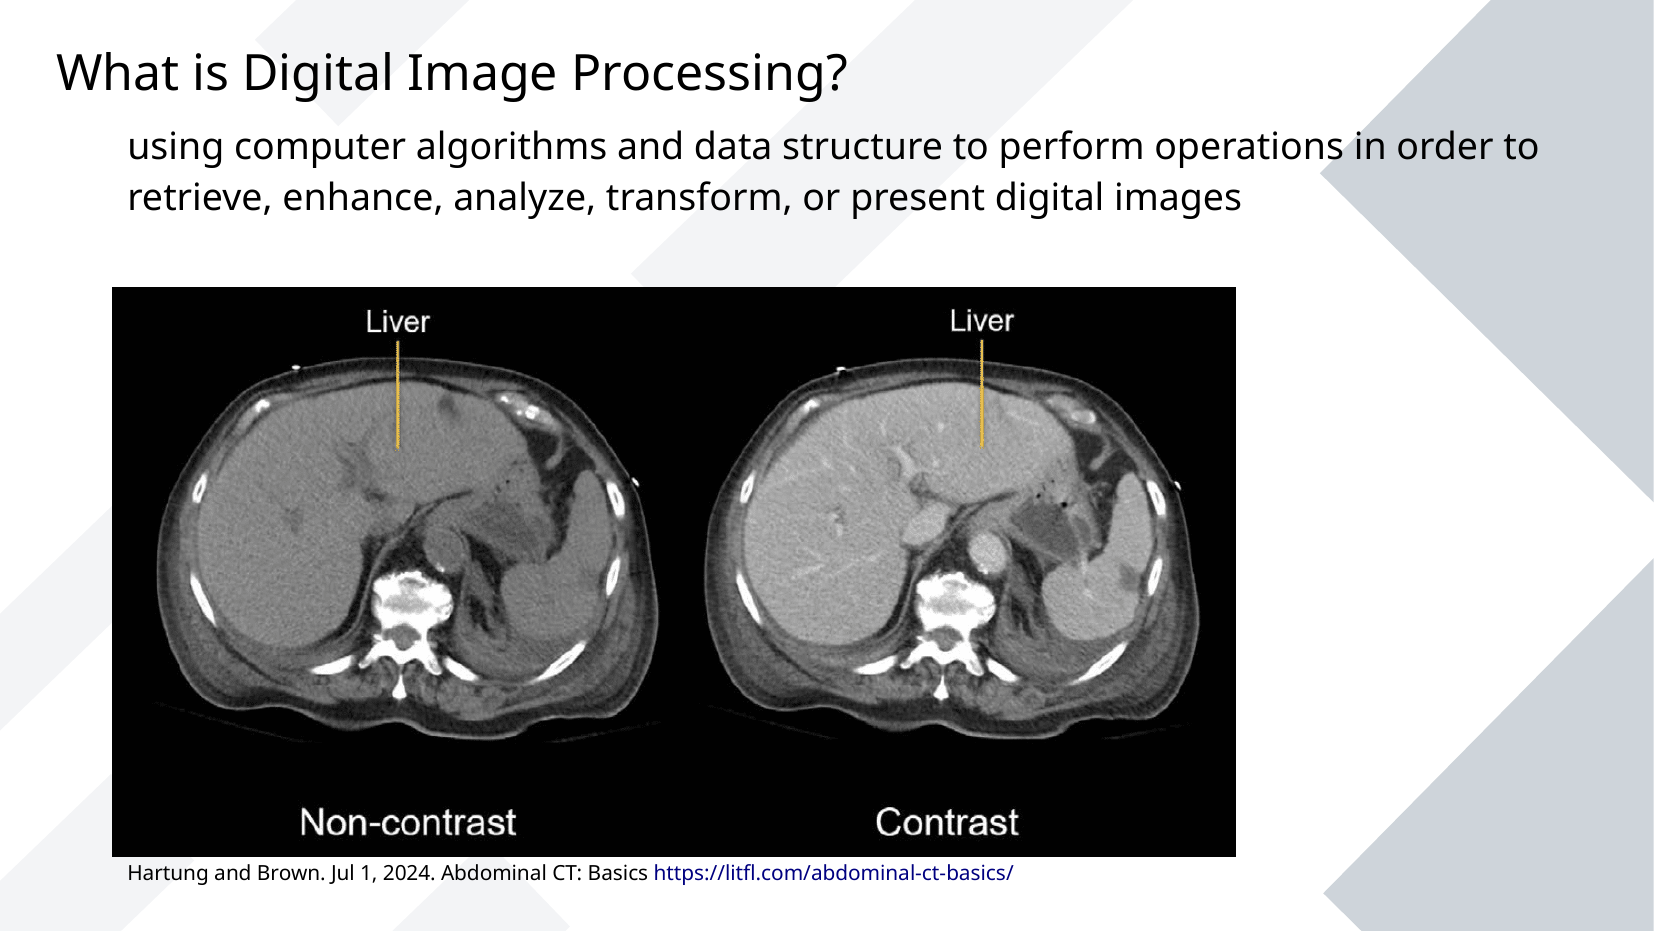

What is Digital Image Processing?
using computer algorithms and data structure to perform operations in order to retrieve, enhance, analyze, transform, or present digital images
Hartung and Brown. Jul 1, 2024. Abdominal CT: Basics https://litfl.com/abdominal-ct-basics/